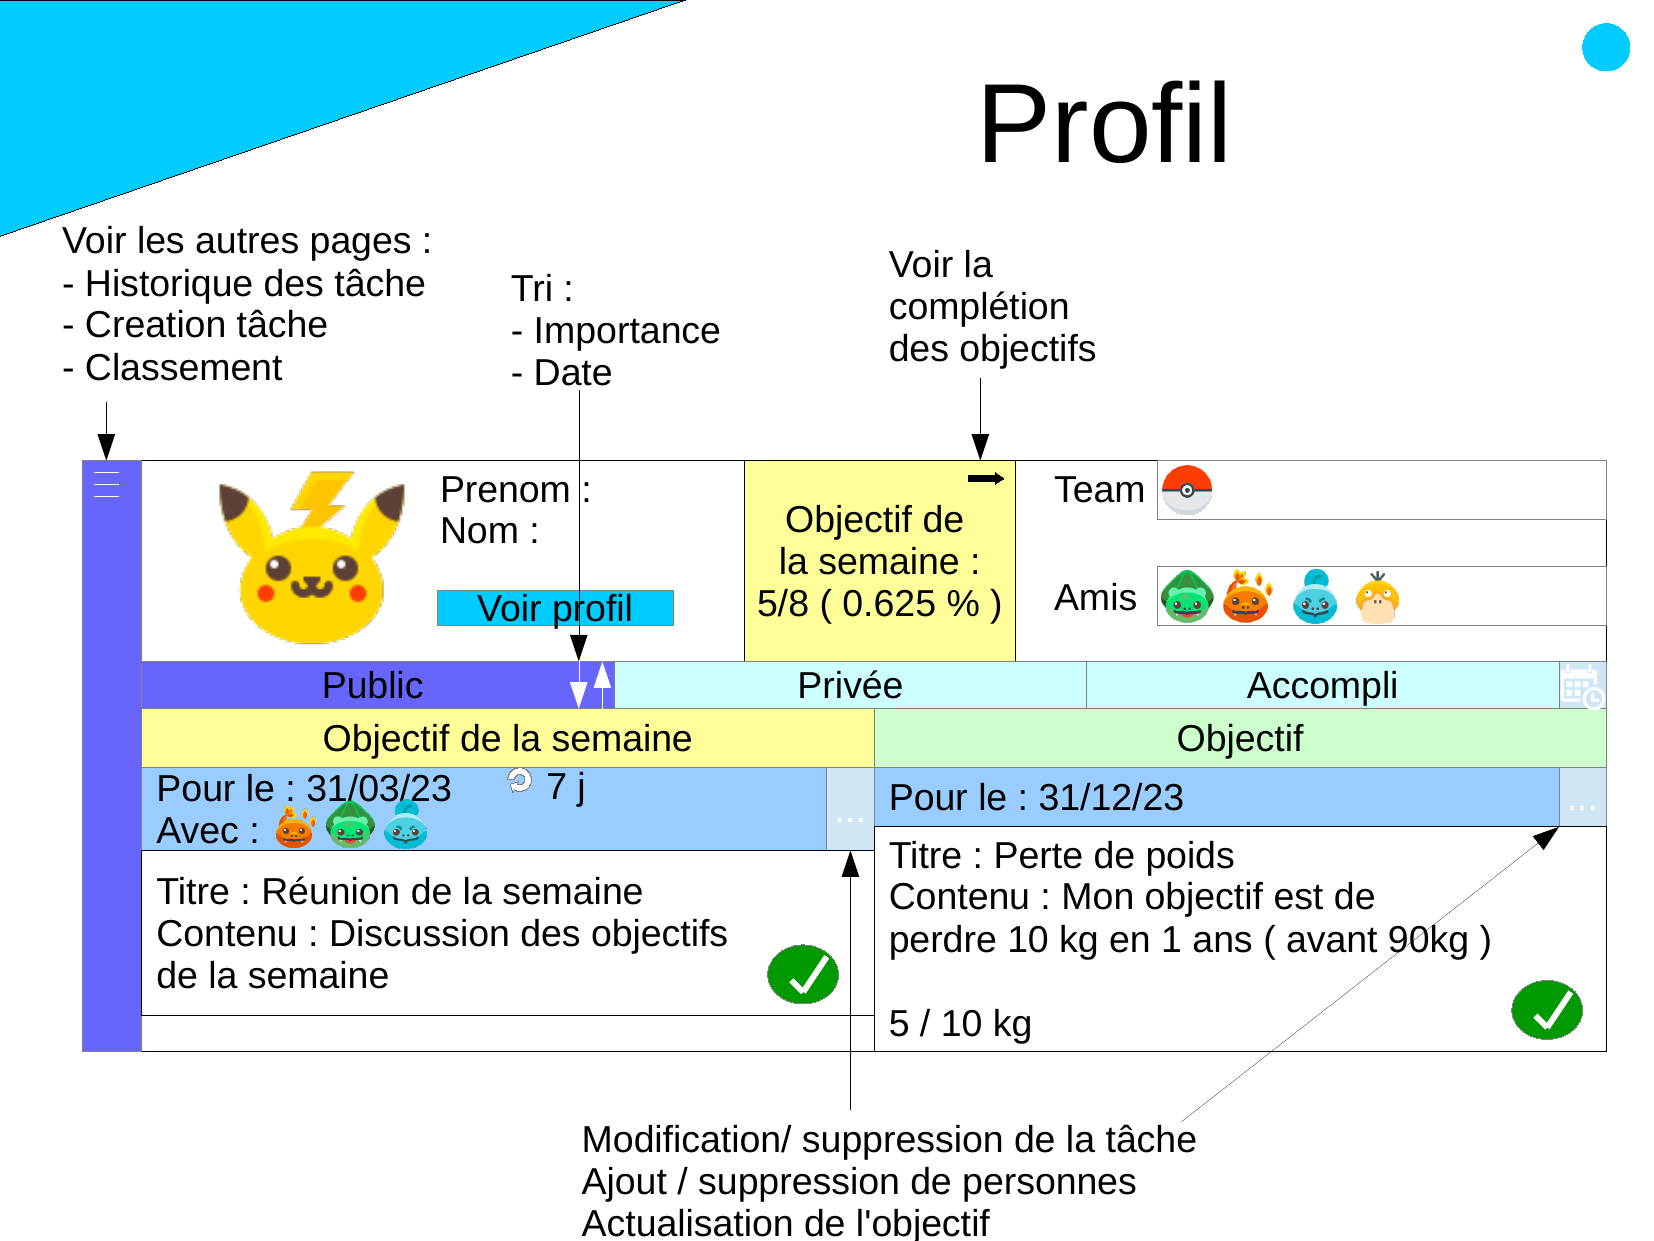

Profil
Voir les autres pages :
- Historique des tâche
- Creation tâche
- Classement
Voir la complétion des objectifs
Tri :
- Importance
- Date
Prenom :
Nom :
Objectif de
la semaine :
5/8 ( 0.625 % )
Team
Amis
Voir profil
Public
Privée
Accompli
Objectif de la semaine
Objectif
7 j
Pour le : 31/03/23
Avec :
...
Pour le : 31/12/23
...
Titre : Perte de poids
Contenu : Mon objectif est de
perdre 10 kg en 1 ans ( avant 90kg )
5 / 10 kg
Titre : Réunion de la semaine
Contenu : Discussion des objectifs
de la semaine
Modification/ suppression de la tâche
Ajout / suppression de personnes
Actualisation de l'objectif